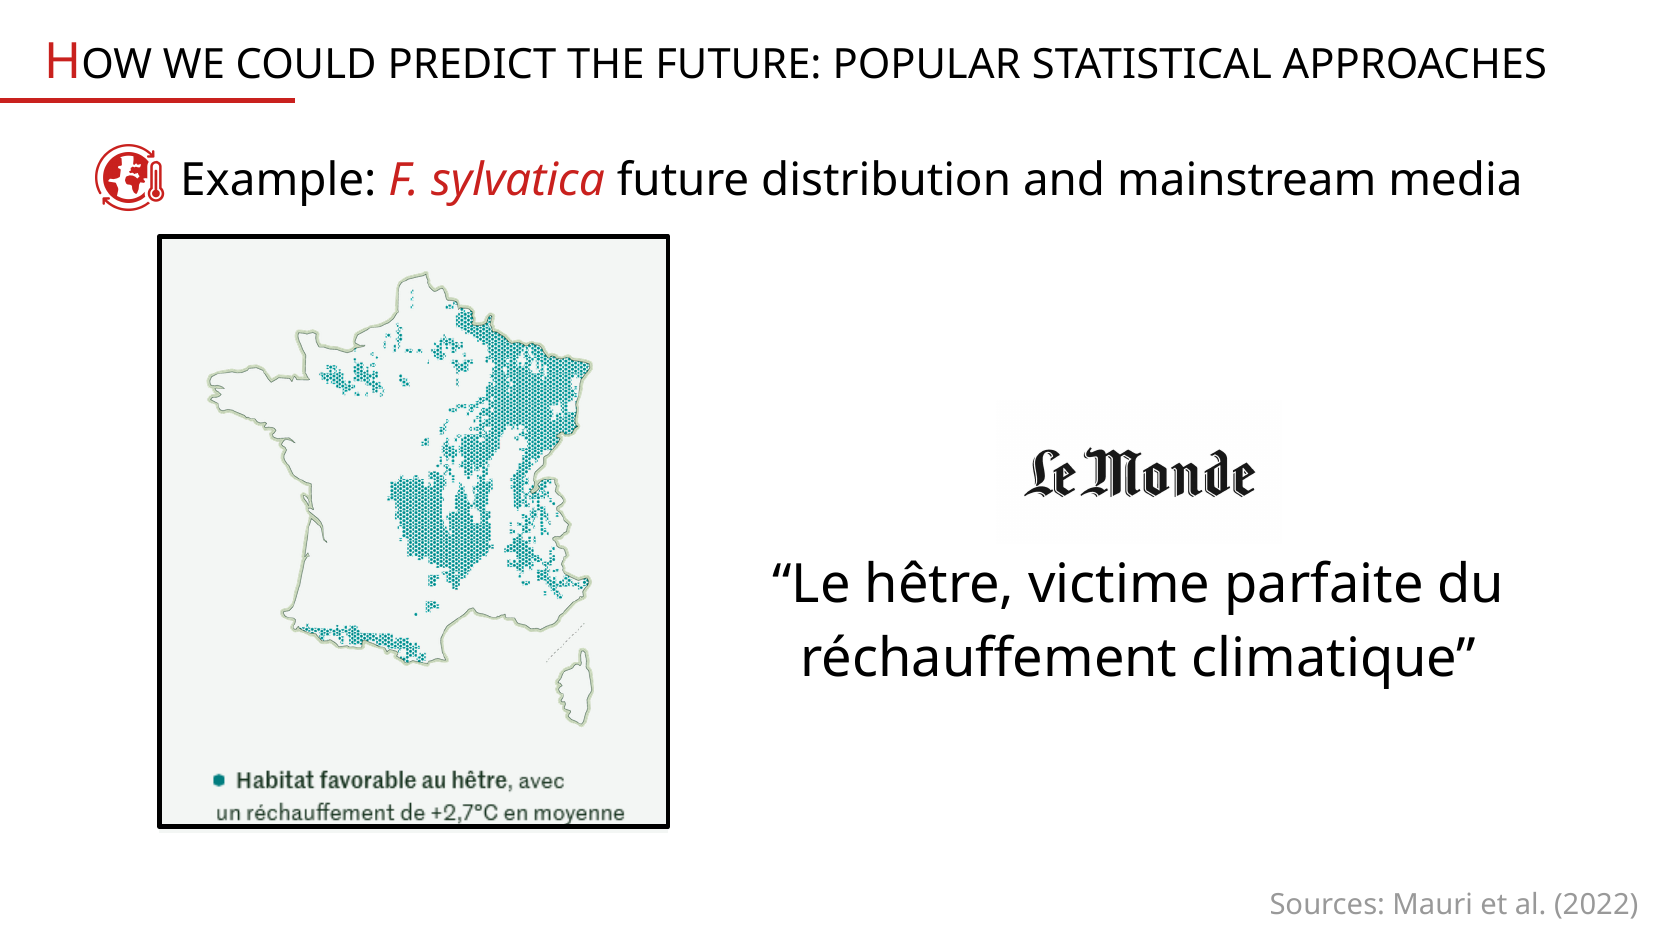

HOW WE COULD PREDICT THE FUTURE: POPULAR STATISTICAL APPROACHES
Example: F. sylvatica future distribution and mainstream media
“Le hêtre, victime parfaite du réchauffement climatique”
Sources: Mauri et al. (2022)